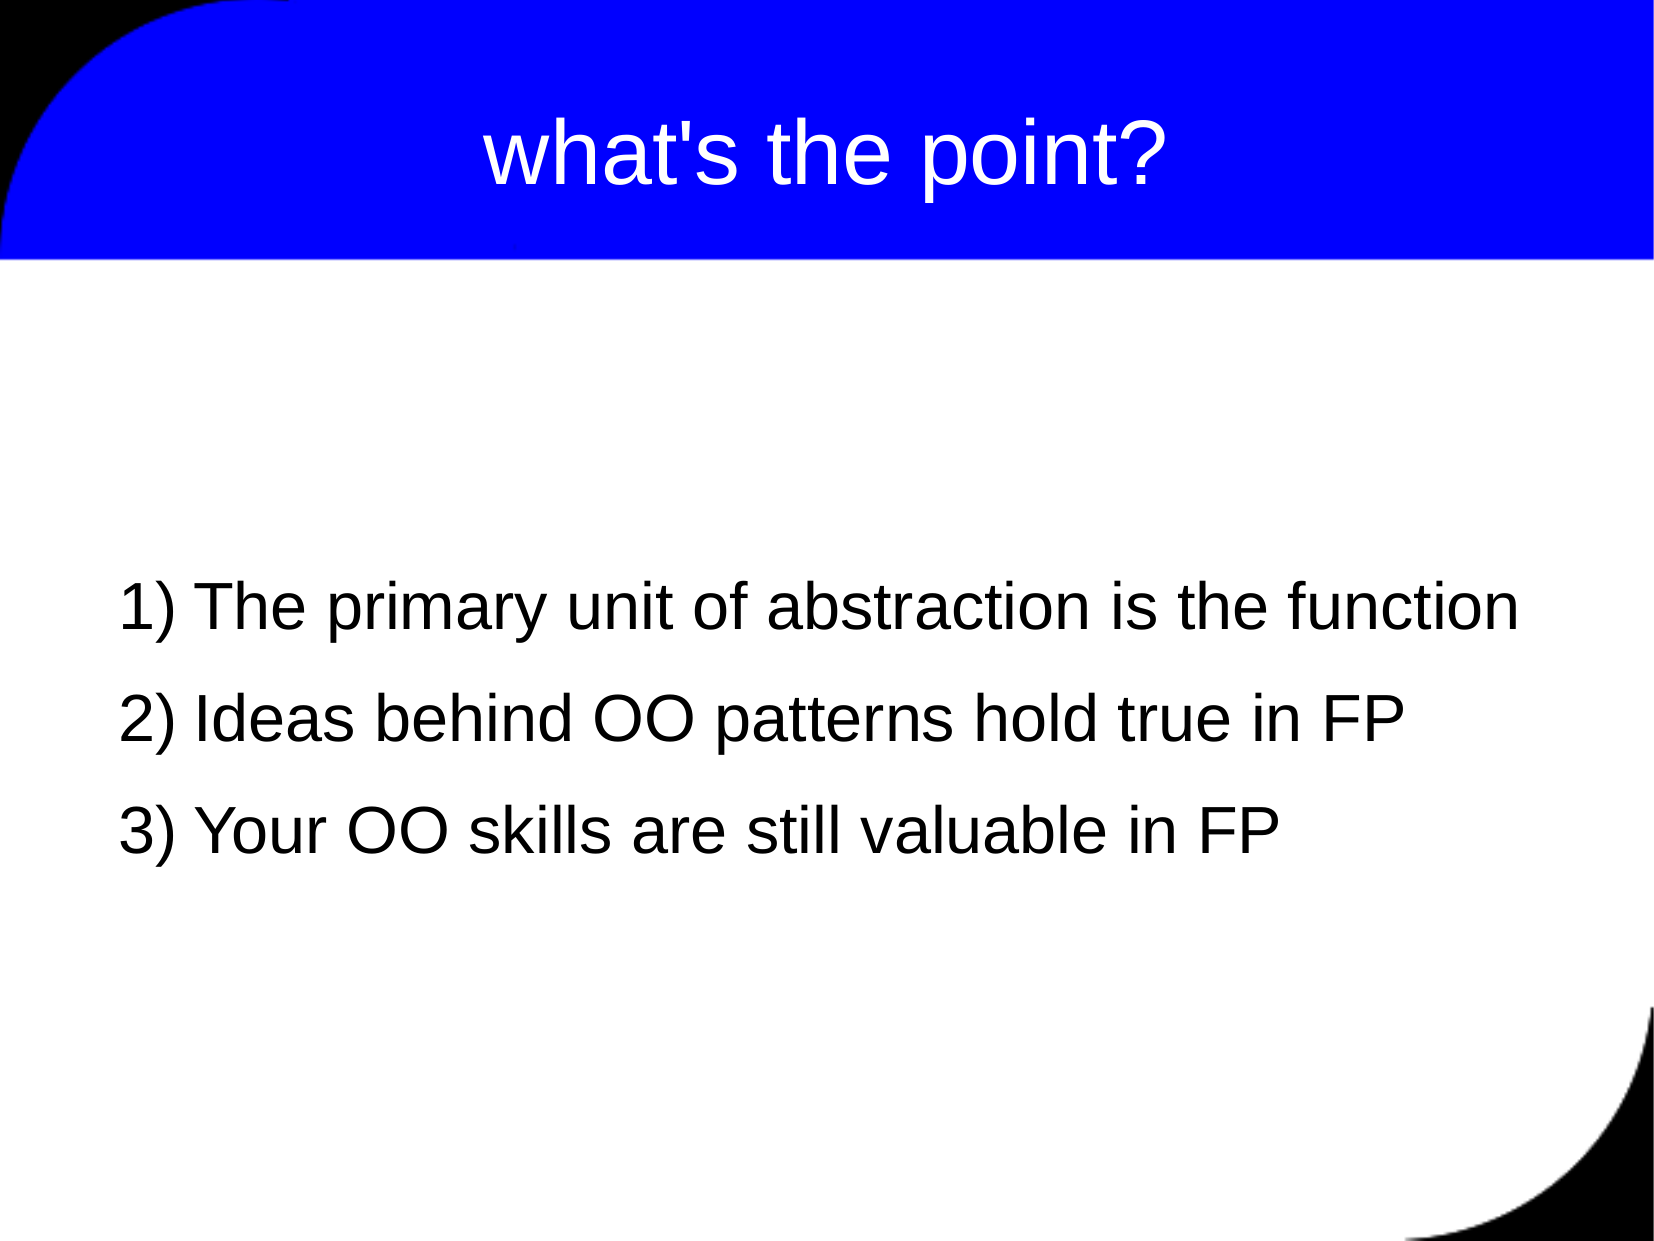

# what's the point?
The primary unit of abstraction is the function
Ideas behind OO patterns hold true in FP
Your OO skills are still valuable in FP